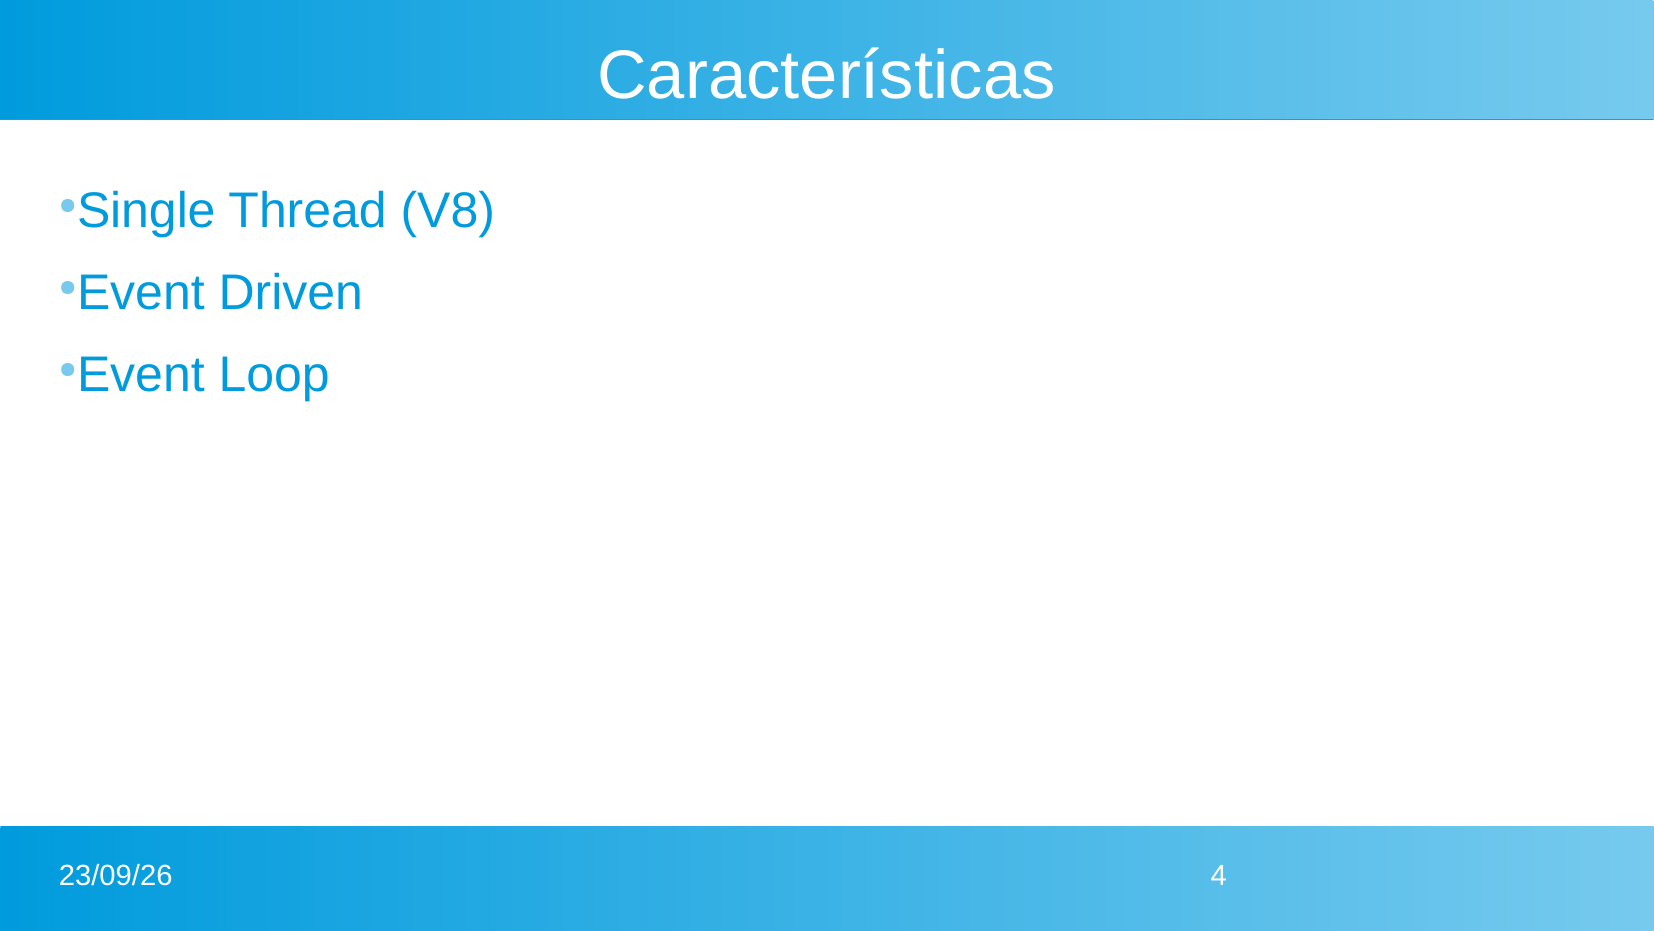

# Características
Single Thread (V8)
Event Driven
Event Loop